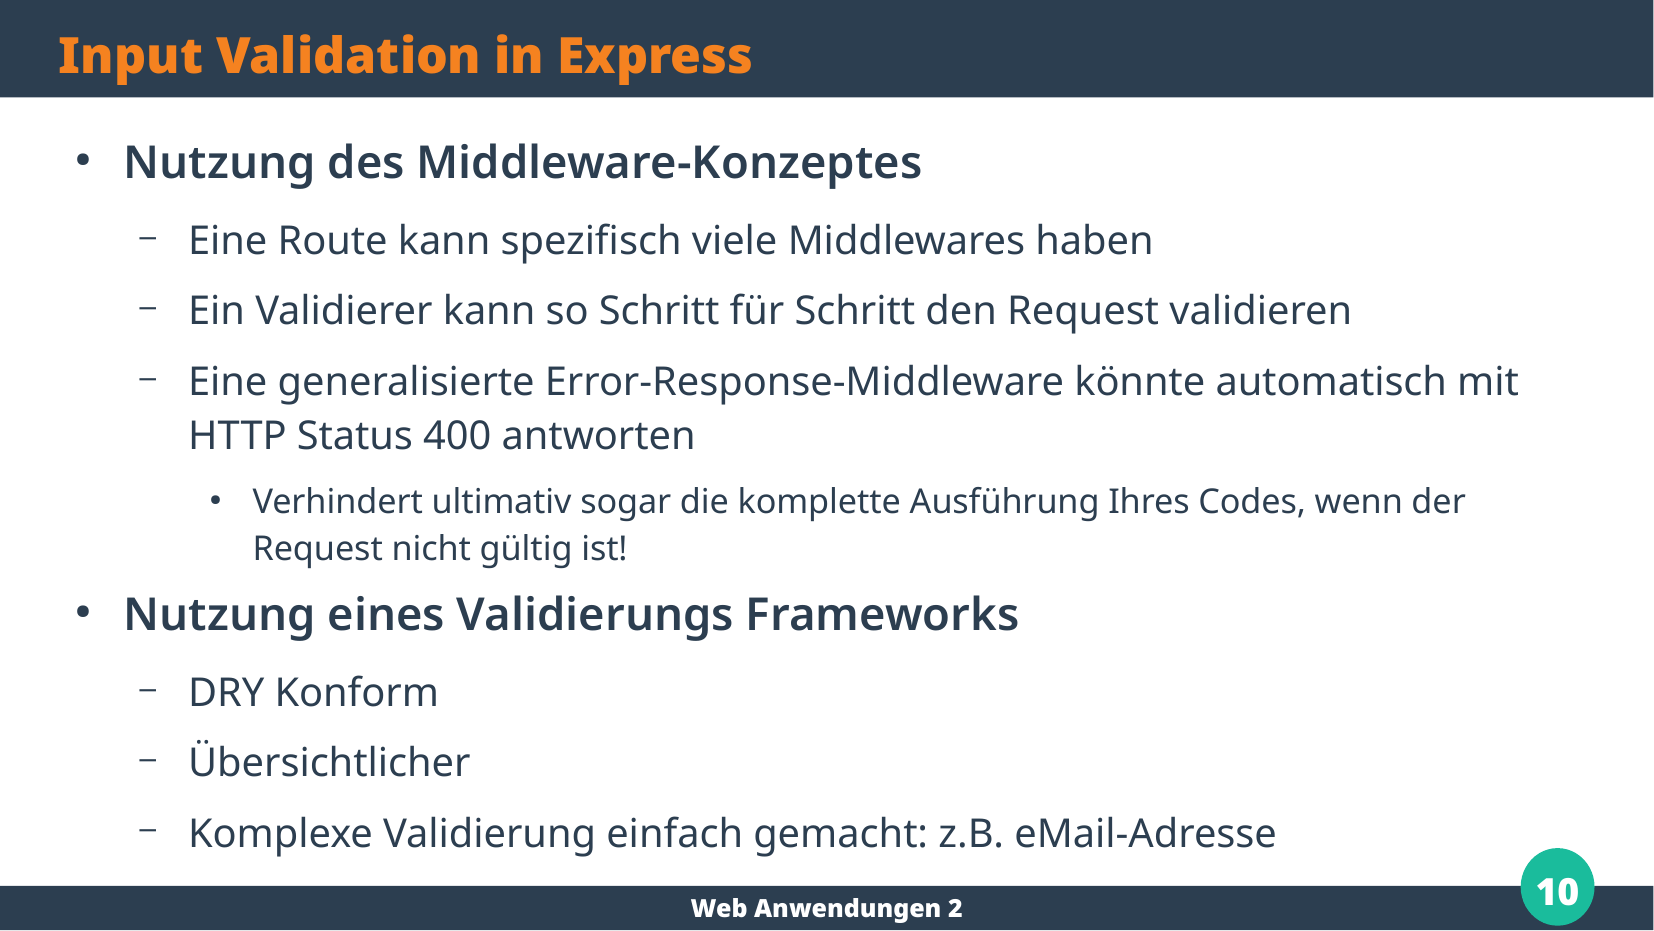

# Input Validation in Express
Nutzung des Middleware-Konzeptes
Eine Route kann spezifisch viele Middlewares haben
Ein Validierer kann so Schritt für Schritt den Request validieren
Eine generalisierte Error-Response-Middleware könnte automatisch mit HTTP Status 400 antworten
Verhindert ultimativ sogar die komplette Ausführung Ihres Codes, wenn der Request nicht gültig ist!
Nutzung eines Validierungs Frameworks
DRY Konform
Übersichtlicher
Komplexe Validierung einfach gemacht: z.B. eMail-Adresse
10